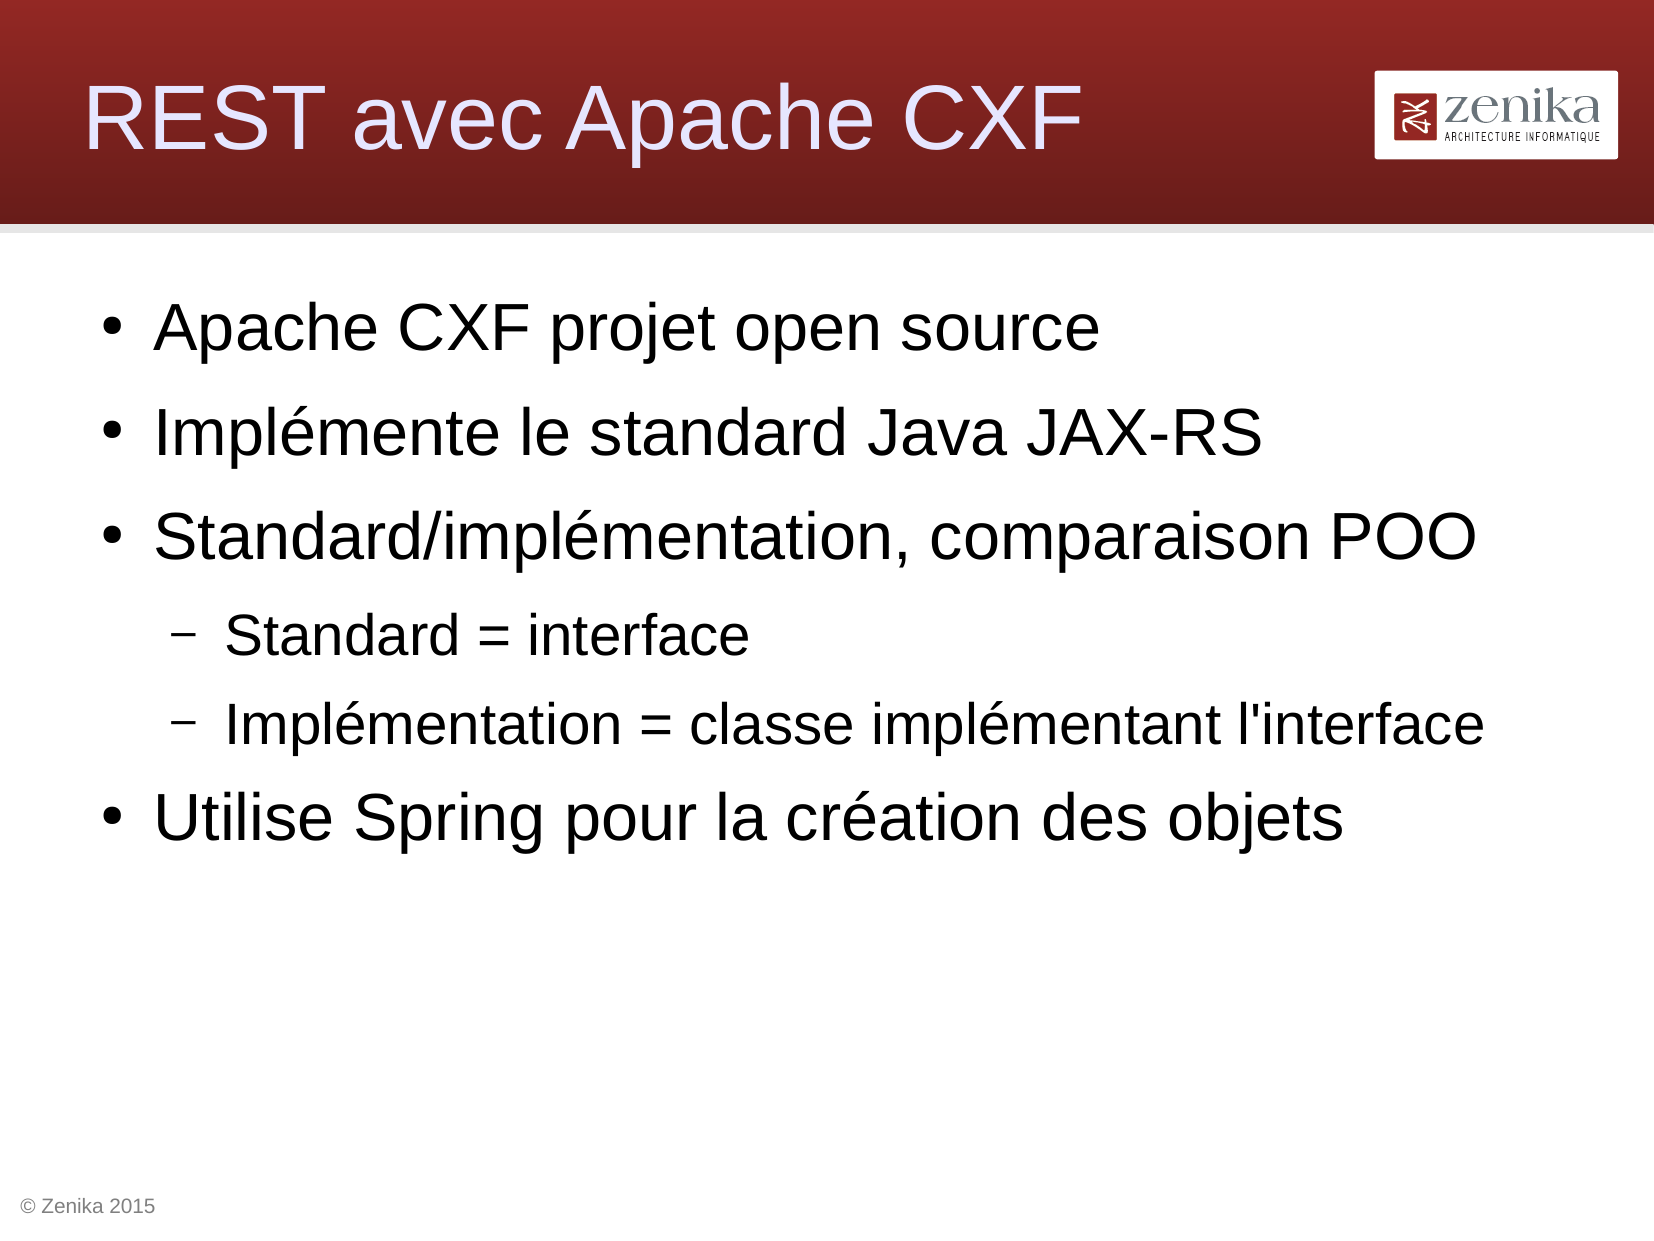

# REST avec Apache CXF
Apache CXF projet open source
Implémente le standard Java JAX-RS
Standard/implémentation, comparaison POO
Standard = interface
Implémentation = classe implémentant l'interface
Utilise Spring pour la création des objets